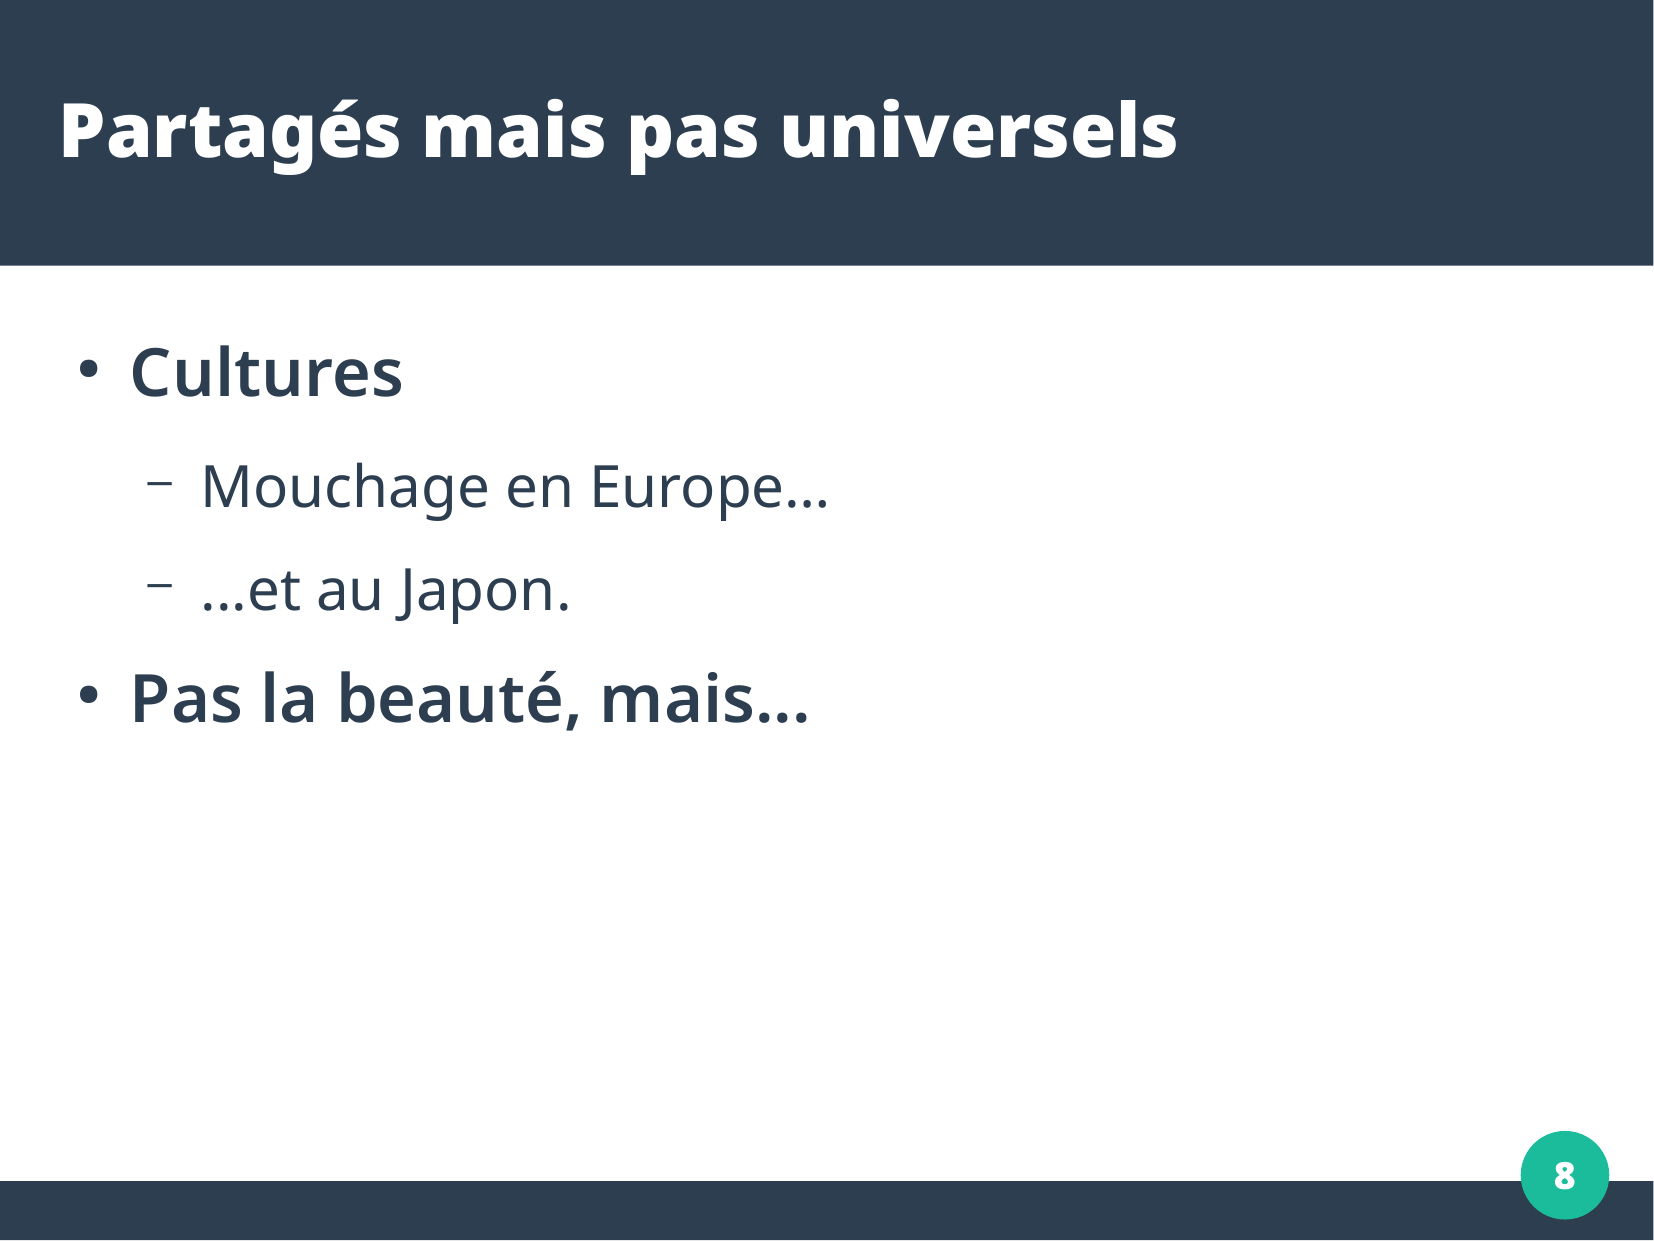

# Partagés mais pas universels
Cultures
Mouchage en Europe…
...et au Japon.
Pas la beauté, mais...
8